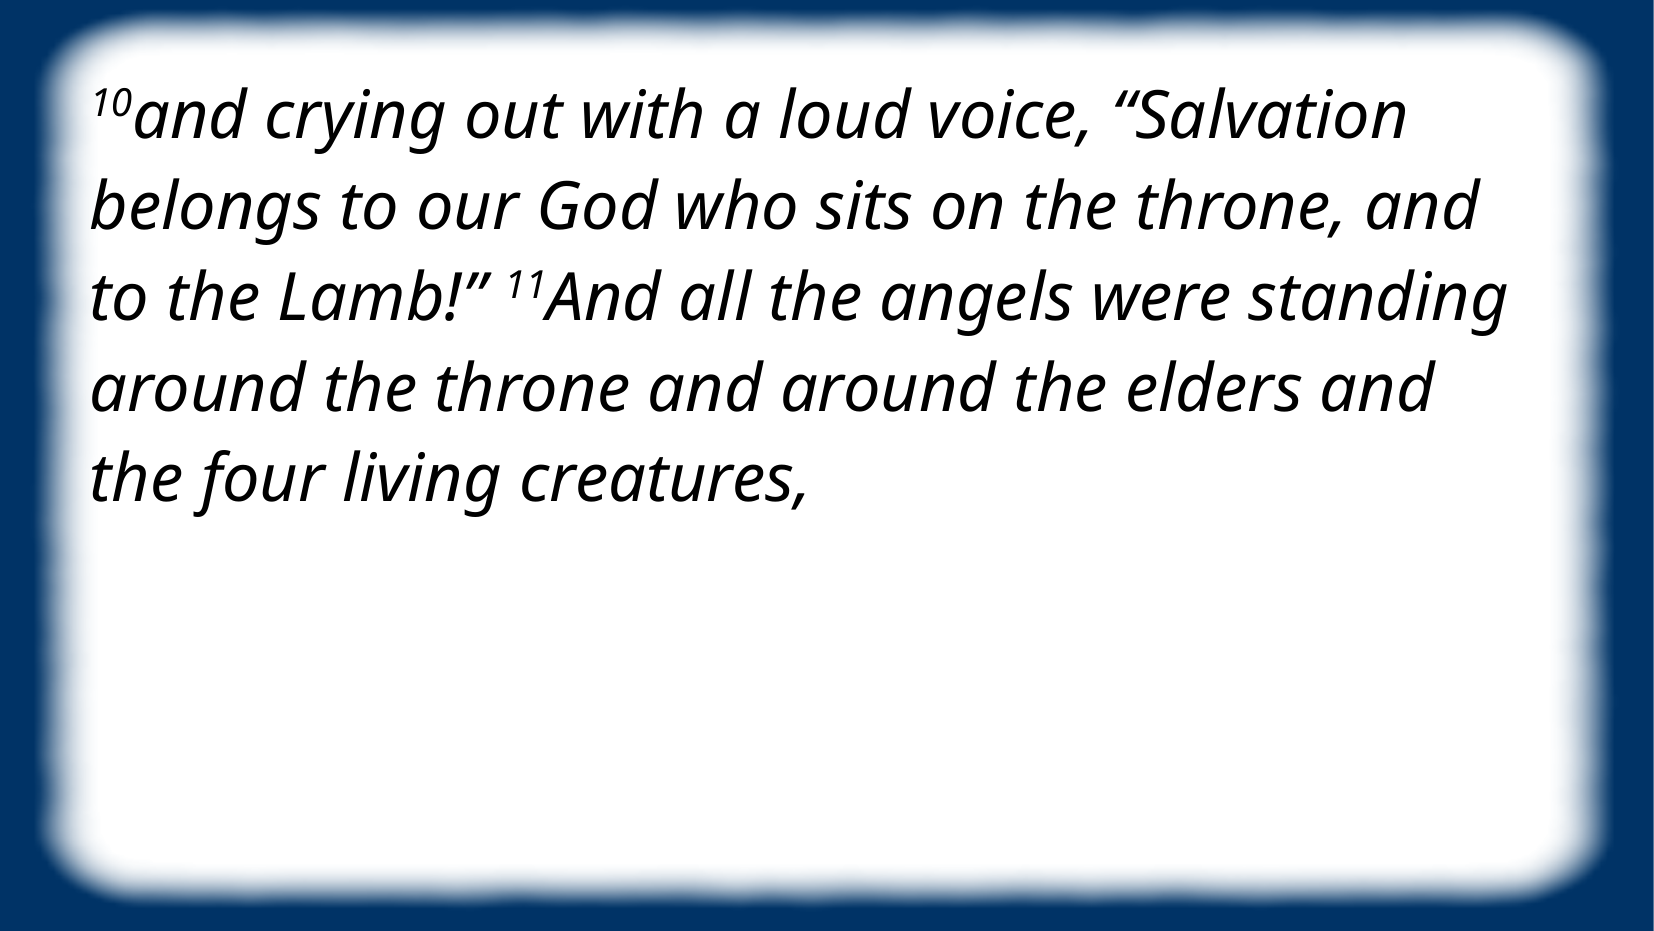

10and crying out with a loud voice, “Salvation belongs to our God who sits on the throne, and to the Lamb!” 11And all the angels were standing around the throne and around the elders and the four living creatures,